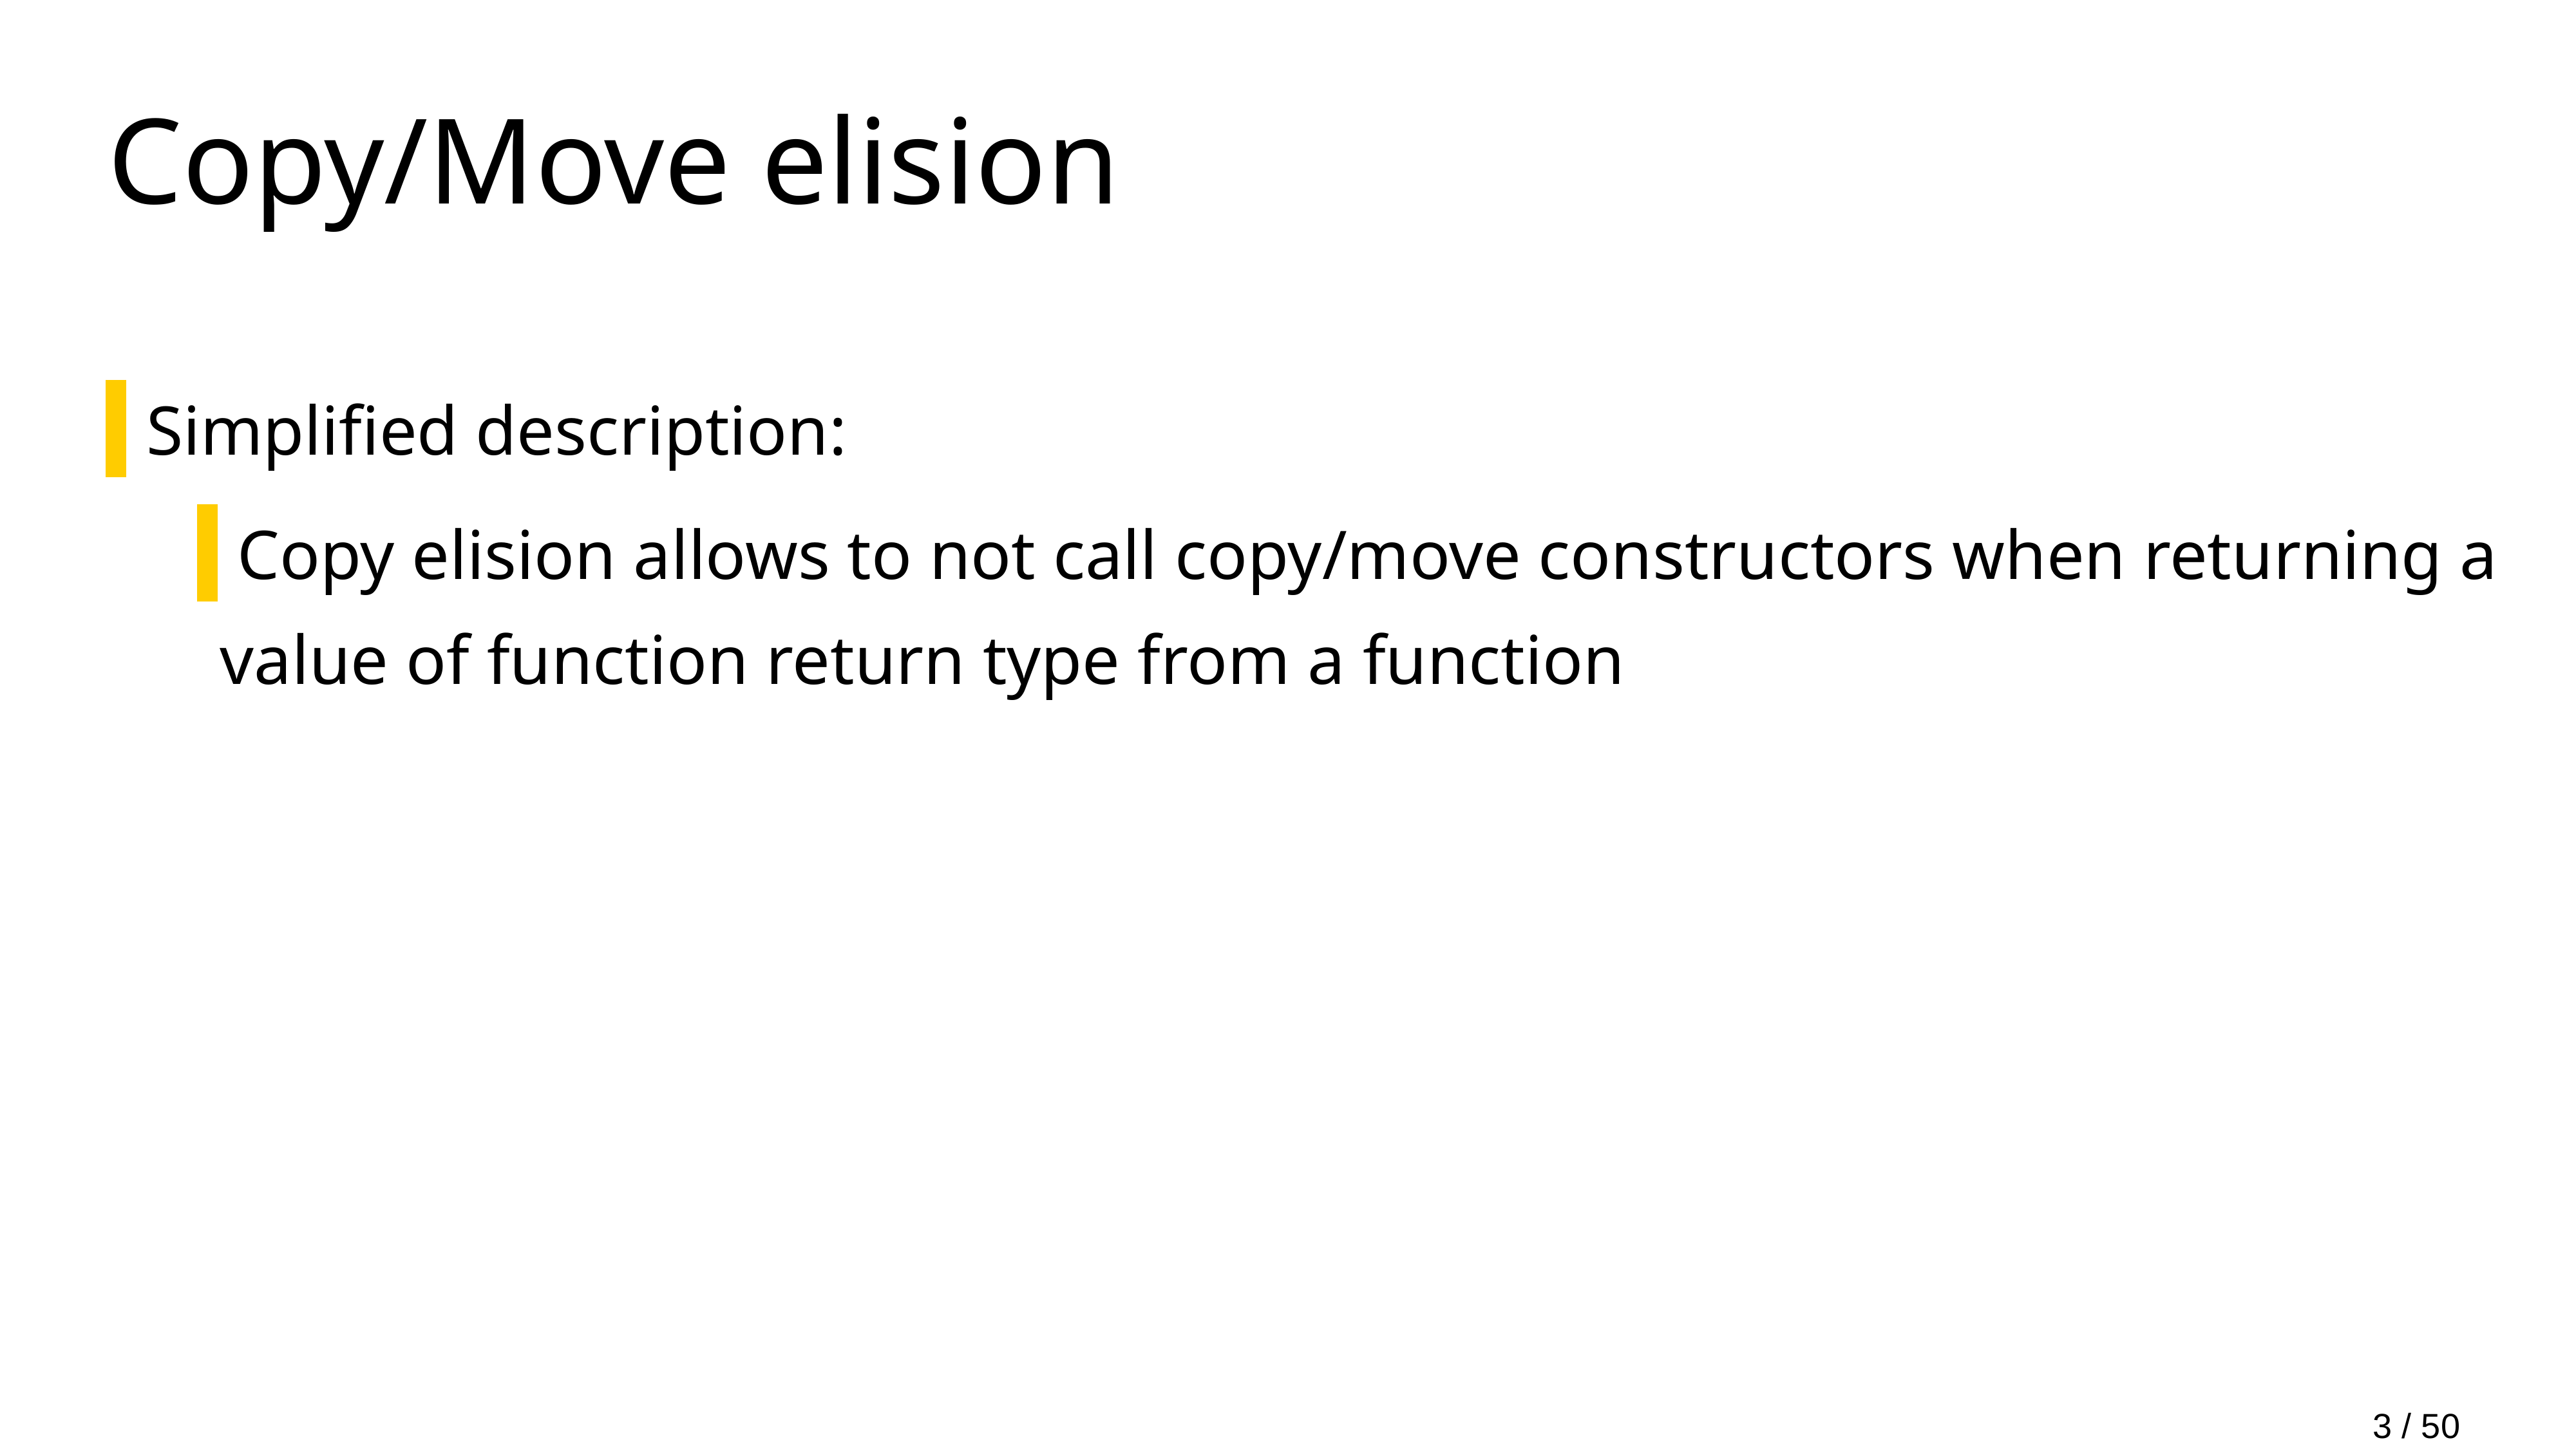

# Copy/Move elision
 Simplified description:
 Copy elision allows to not call copy/move constructors when returning a value of function return type from a function